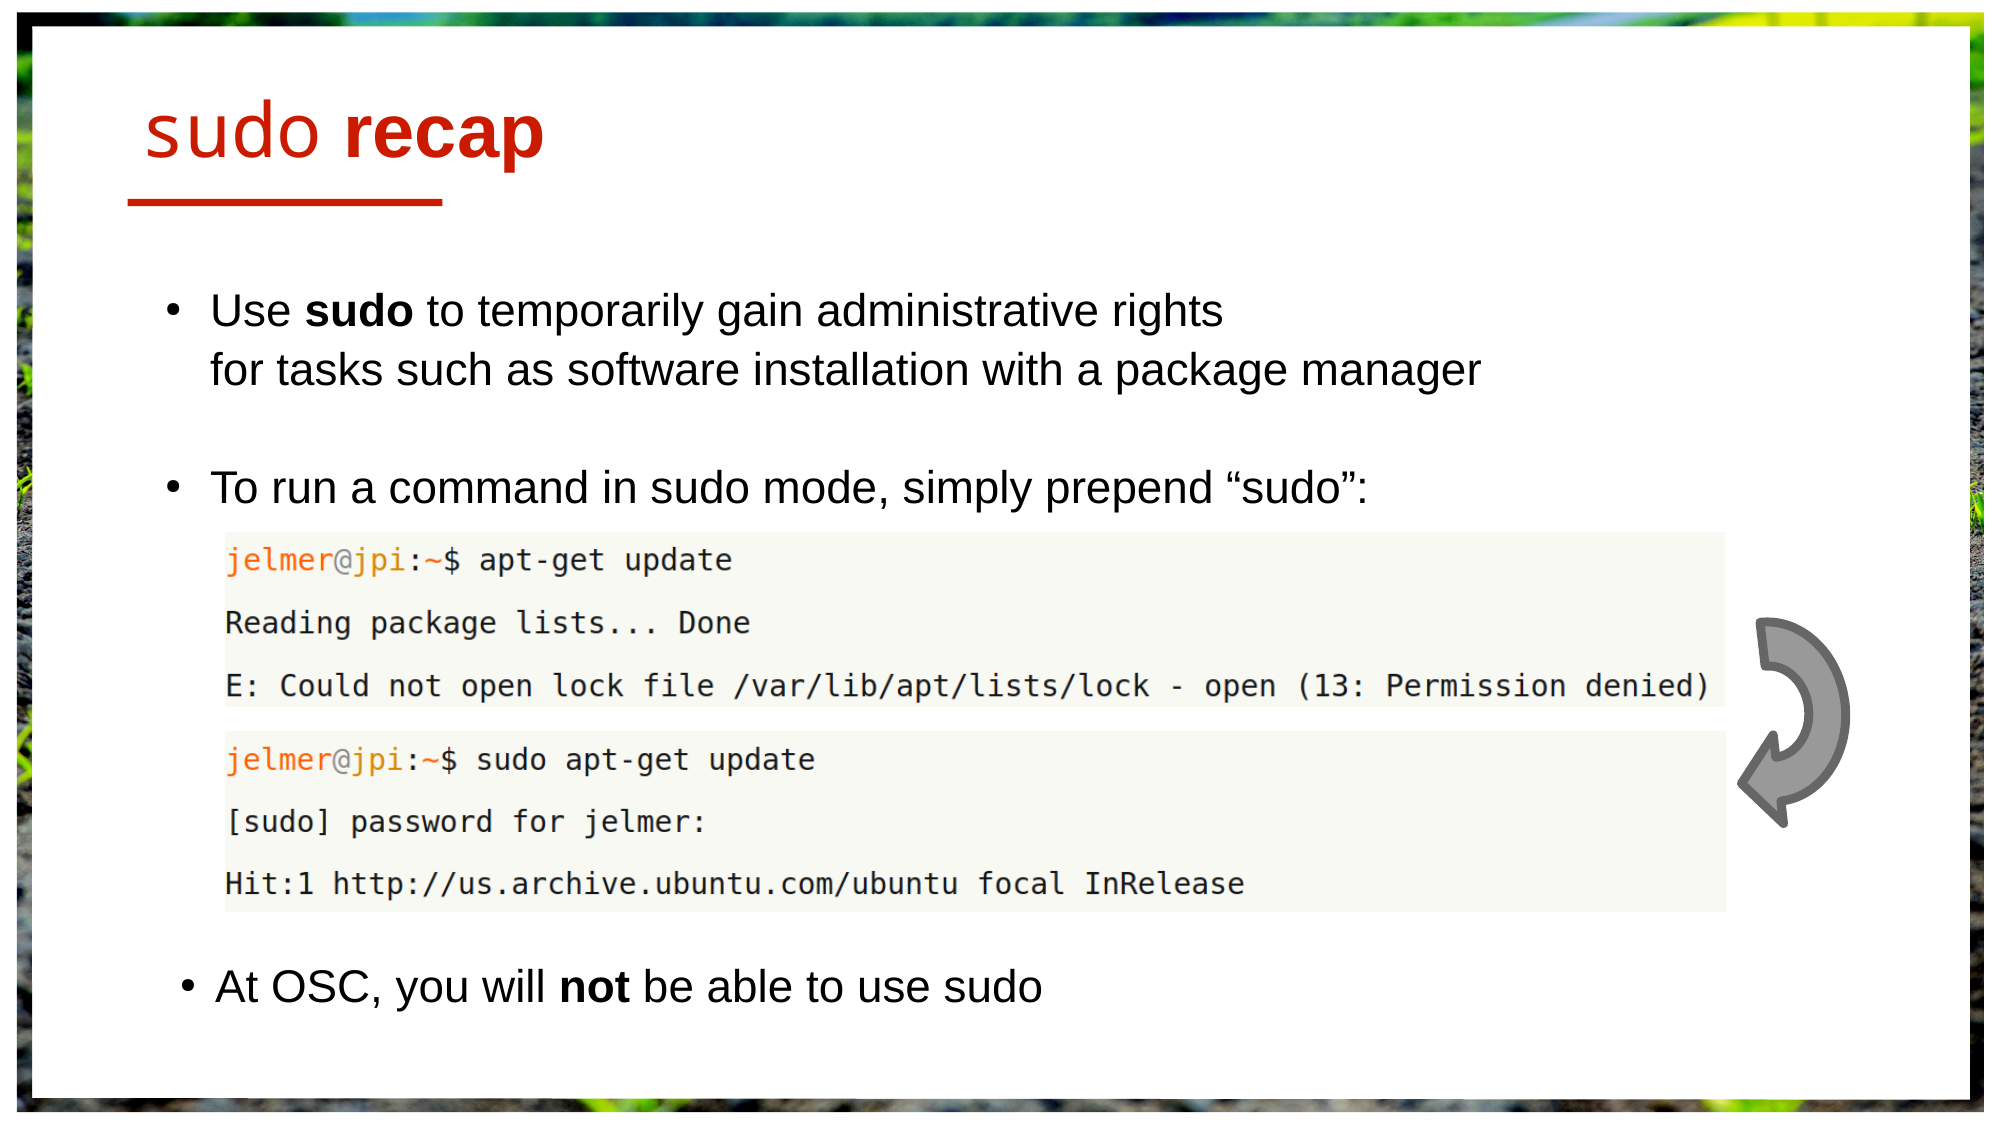

sudo recap
Use sudo to temporarily gain administrative rights
for tasks such as software installation with a package manager
To run a command in sudo mode, simply prepend “sudo”:
At OSC, you will not be able to use sudo